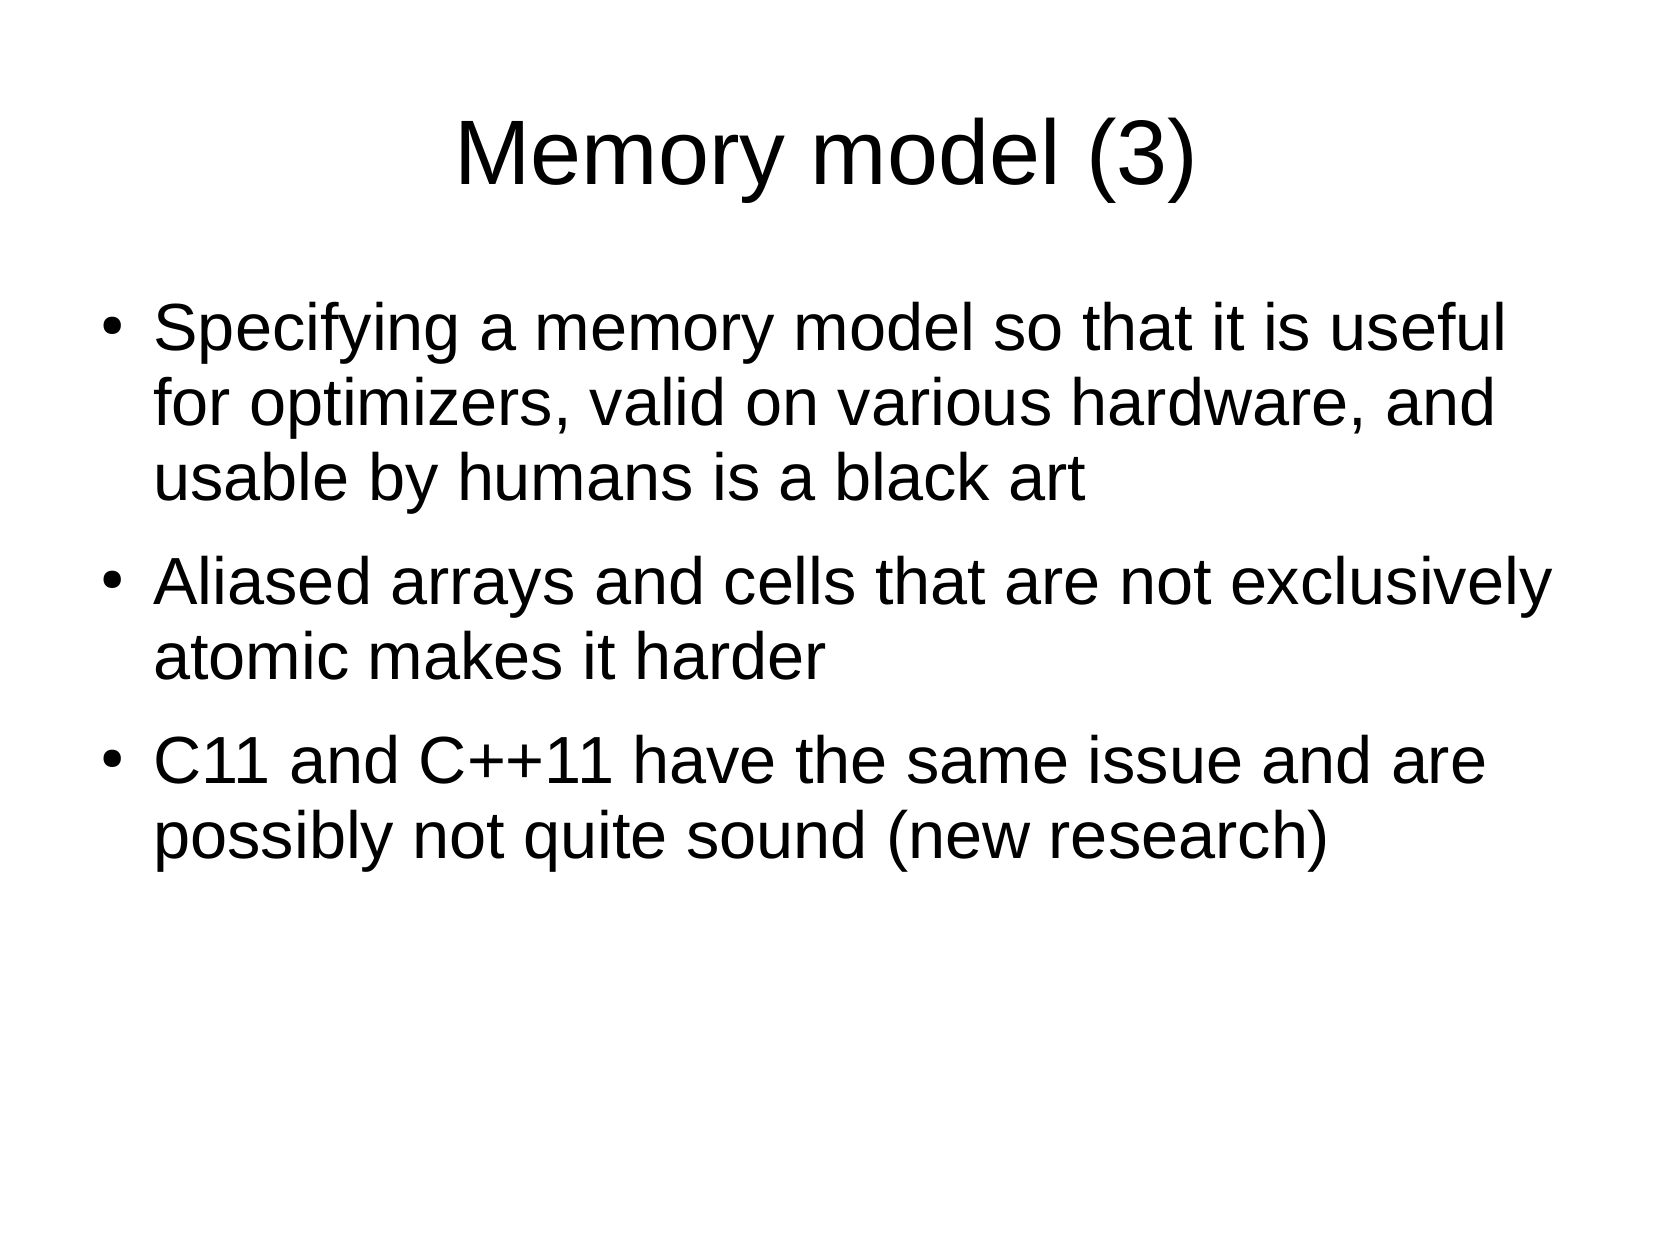

# Memory model (3)
Specifying a memory model so that it is useful for optimizers, valid on various hardware, and usable by humans is a black art
Aliased arrays and cells that are not exclusively atomic makes it harder
C11 and C++11 have the same issue and are possibly not quite sound (new research)